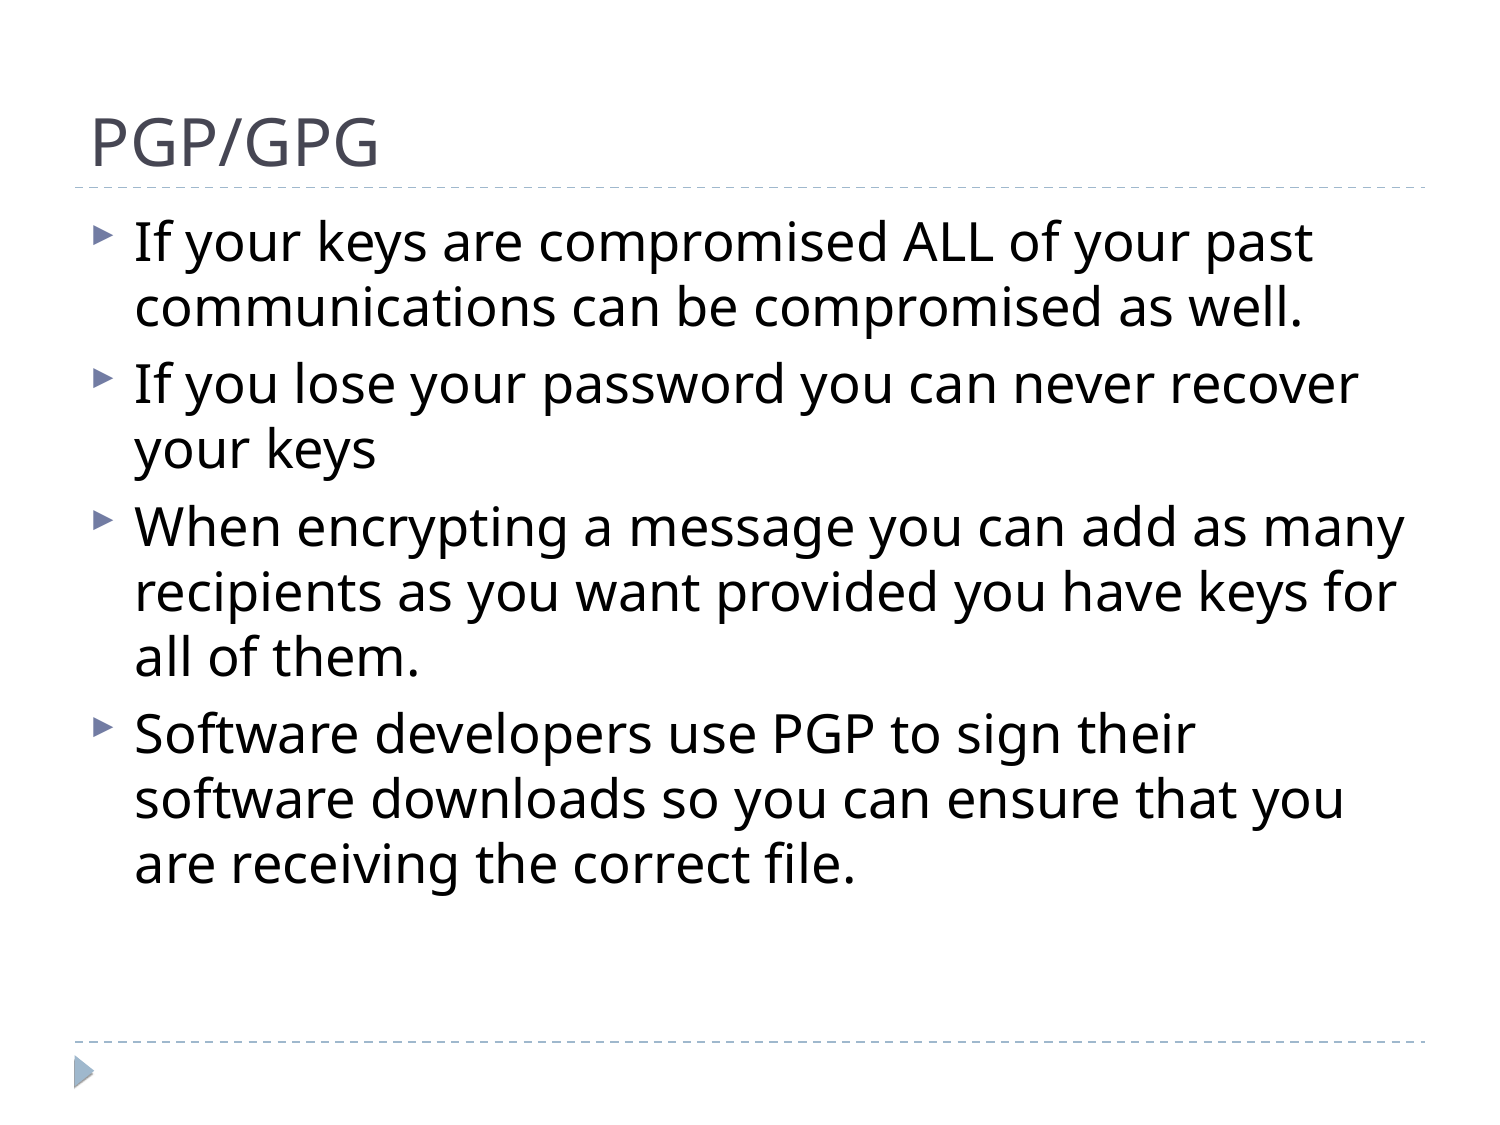

# PGP/GPG
If your keys are compromised ALL of your past communications can be compromised as well.
If you lose your password you can never recover your keys
When encrypting a message you can add as many recipients as you want provided you have keys for all of them.
Software developers use PGP to sign their software downloads so you can ensure that you are receiving the correct file.